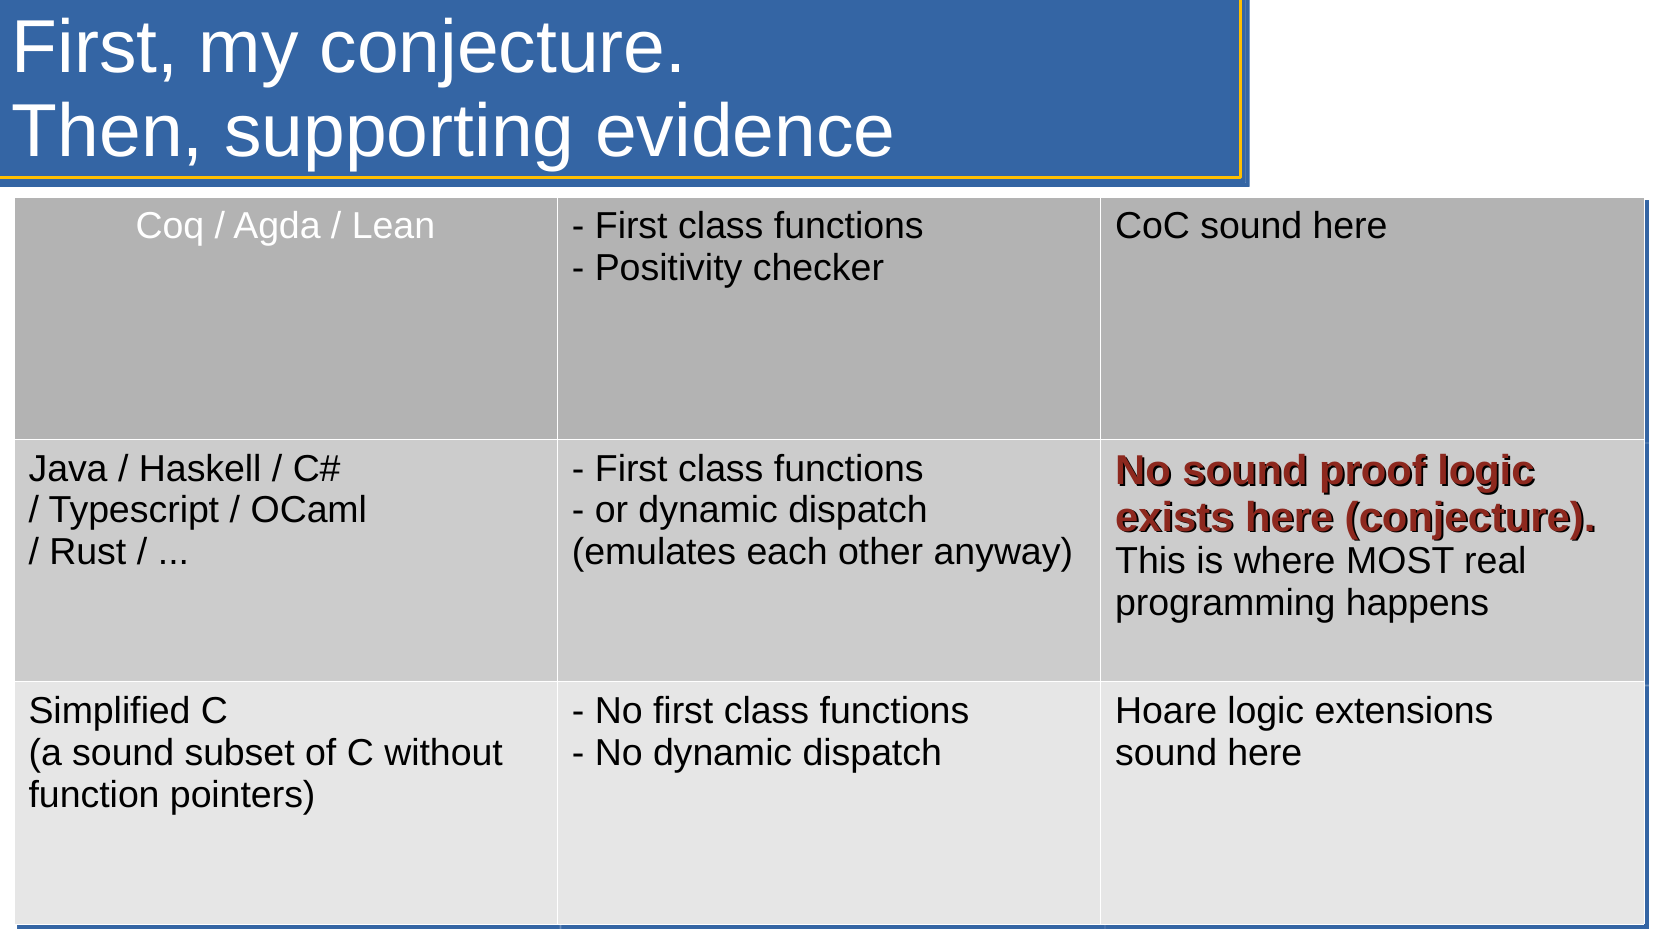

# First, my conjecture. Then, supporting evidence
| Coq / Agda / Lean | - First class functions - Positivity checker | CoC sound here |
| --- | --- | --- |
| Java / Haskell / C# / Typescript / OCaml / Rust / ... | - First class functions - or dynamic dispatch (emulates each other anyway) | No sound proof logic exists here (conjecture). This is where MOST real programming happens |
| Simplified C (a sound subset of C without function pointers) | - No first class functions - No dynamic dispatch | Hoare logic extensions sound here |